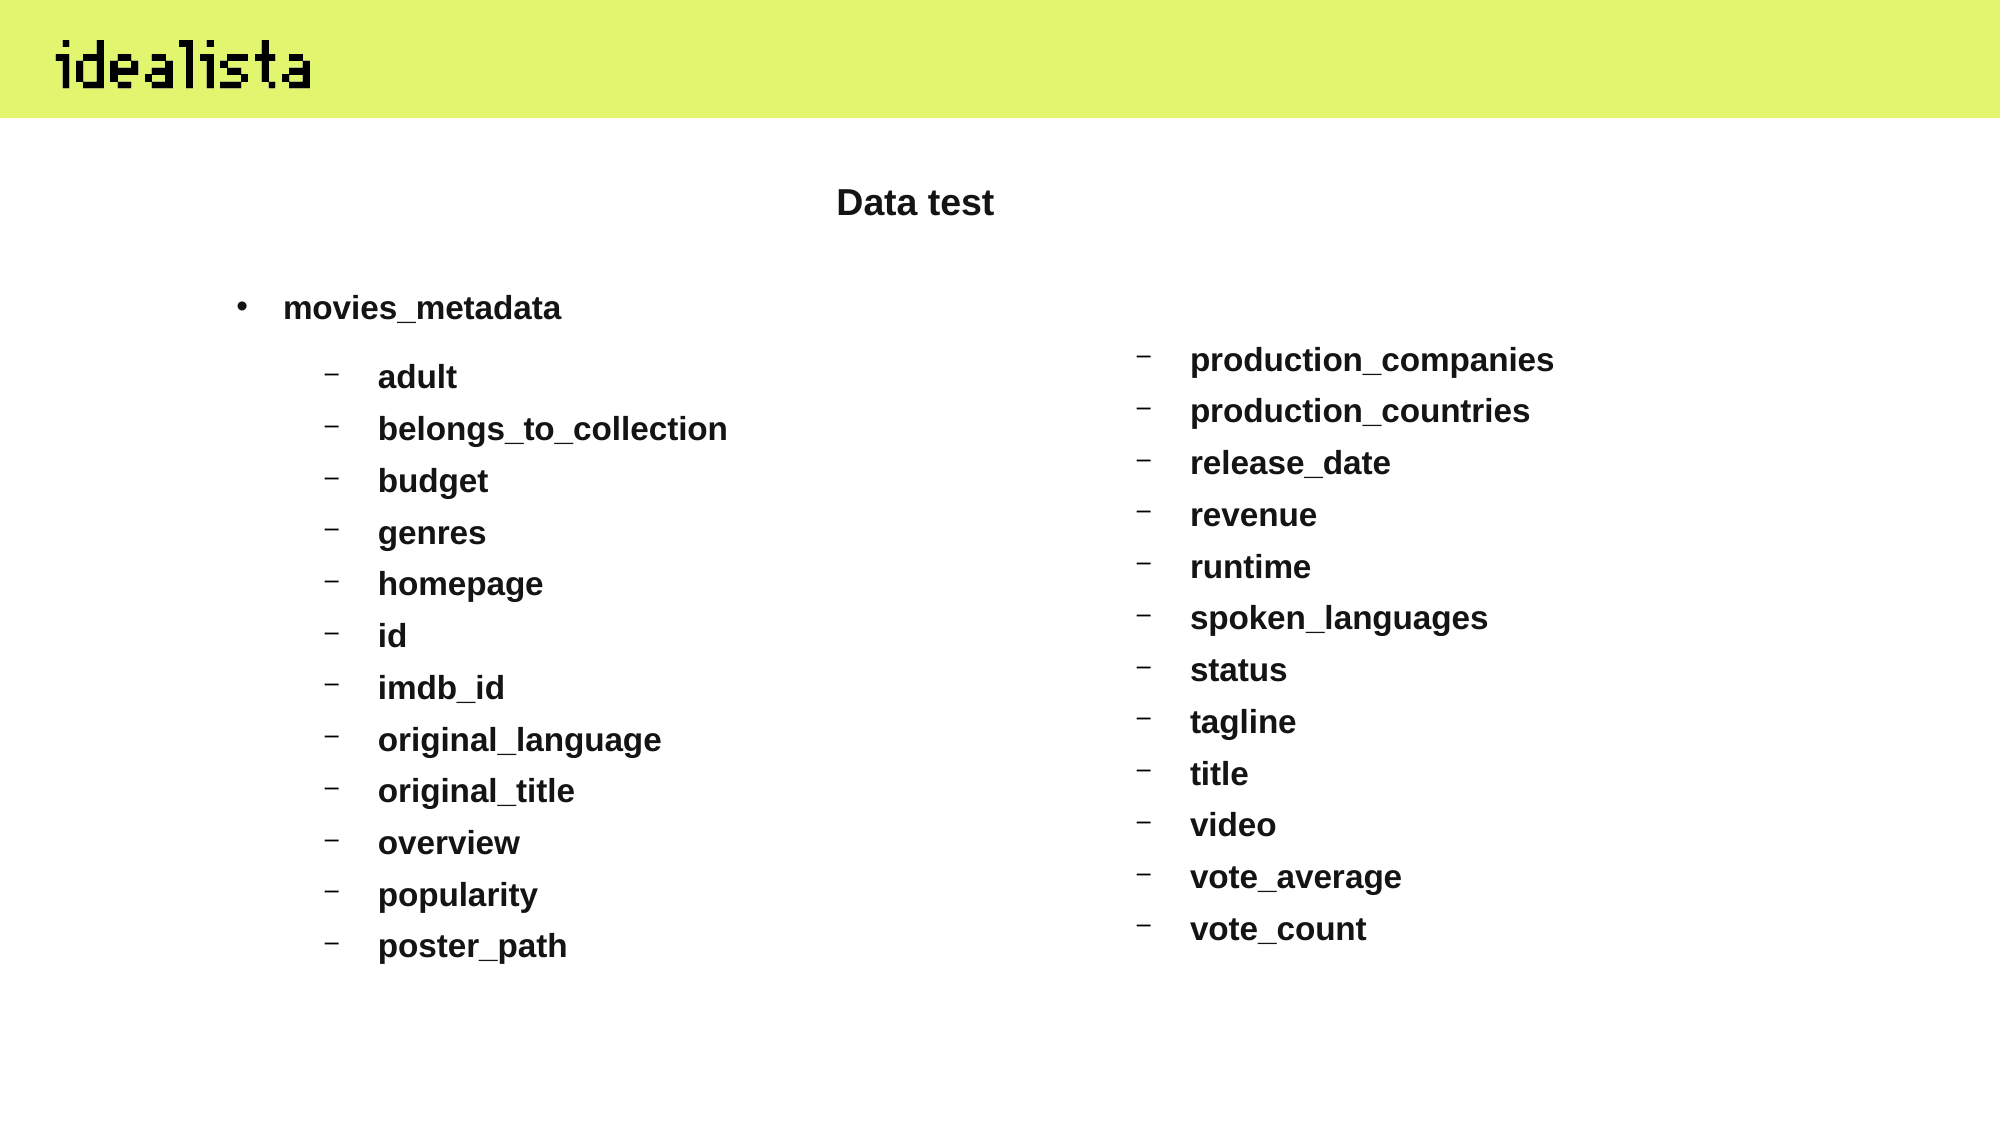

# Data test
movies_metadata
adult
belongs_to_collection
budget
genres
homepage
id
imdb_id
original_language
original_title
overview
popularity
poster_path
production_companies
production_countries
release_date
revenue
runtime
spoken_languages
status
tagline
title
video
vote_average
vote_count